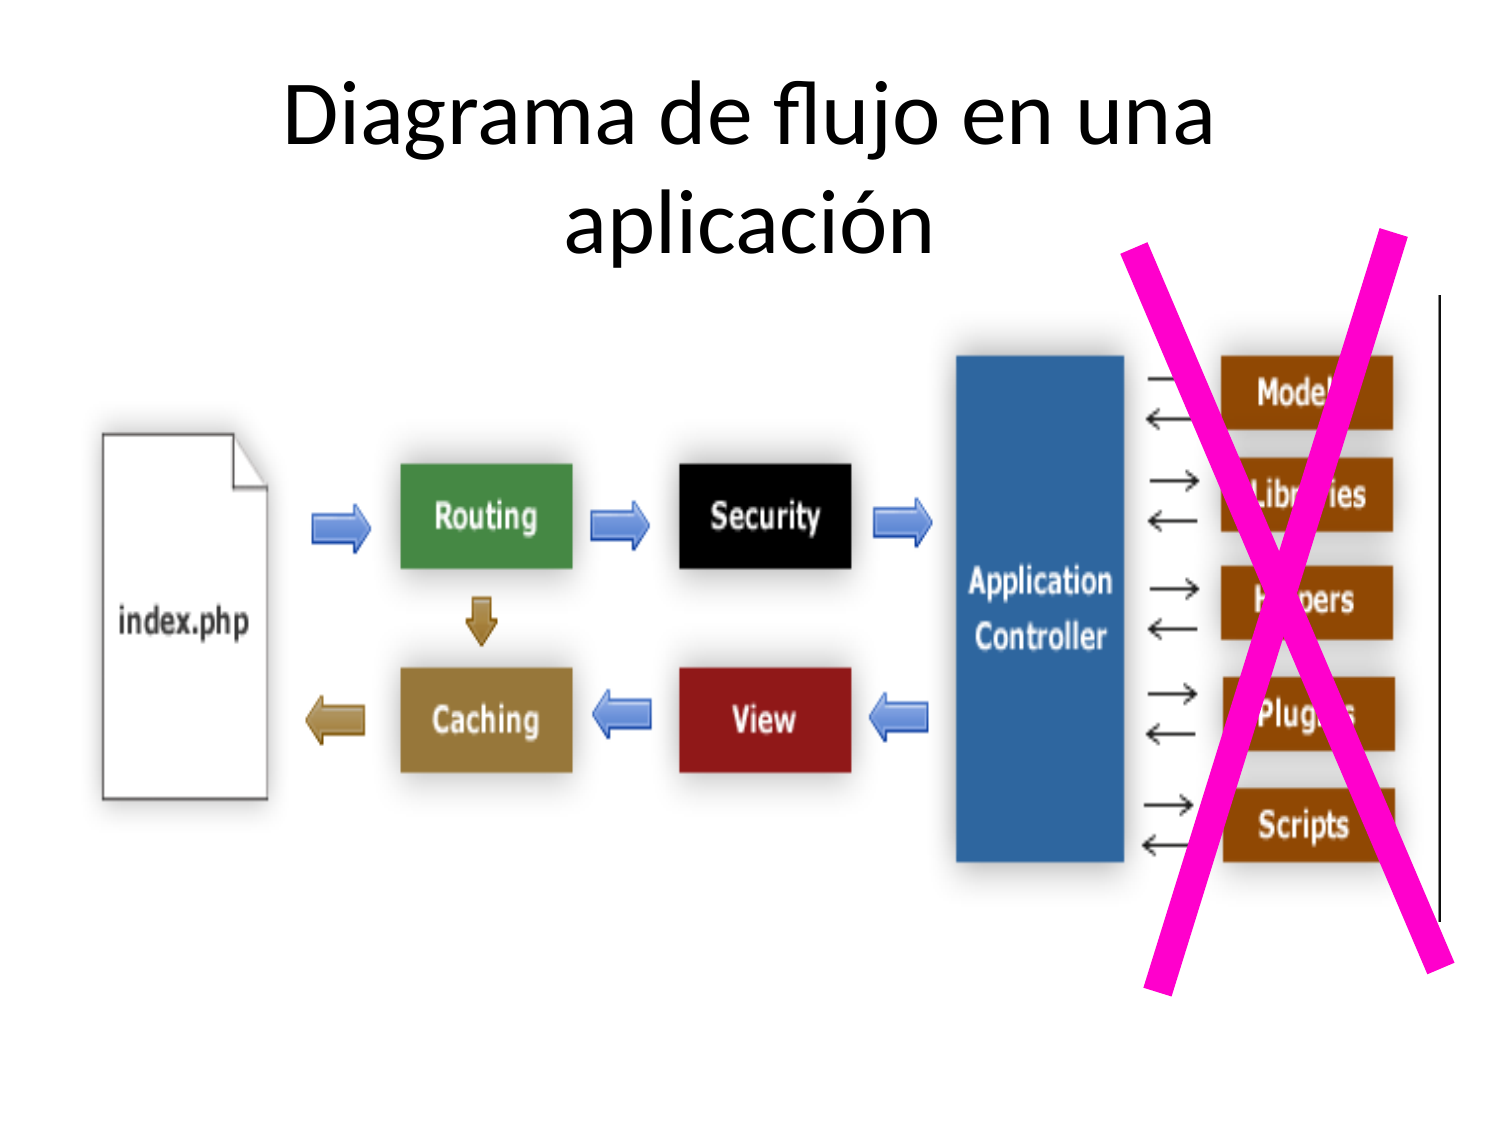

# Diagrama de flujo en una aplicación